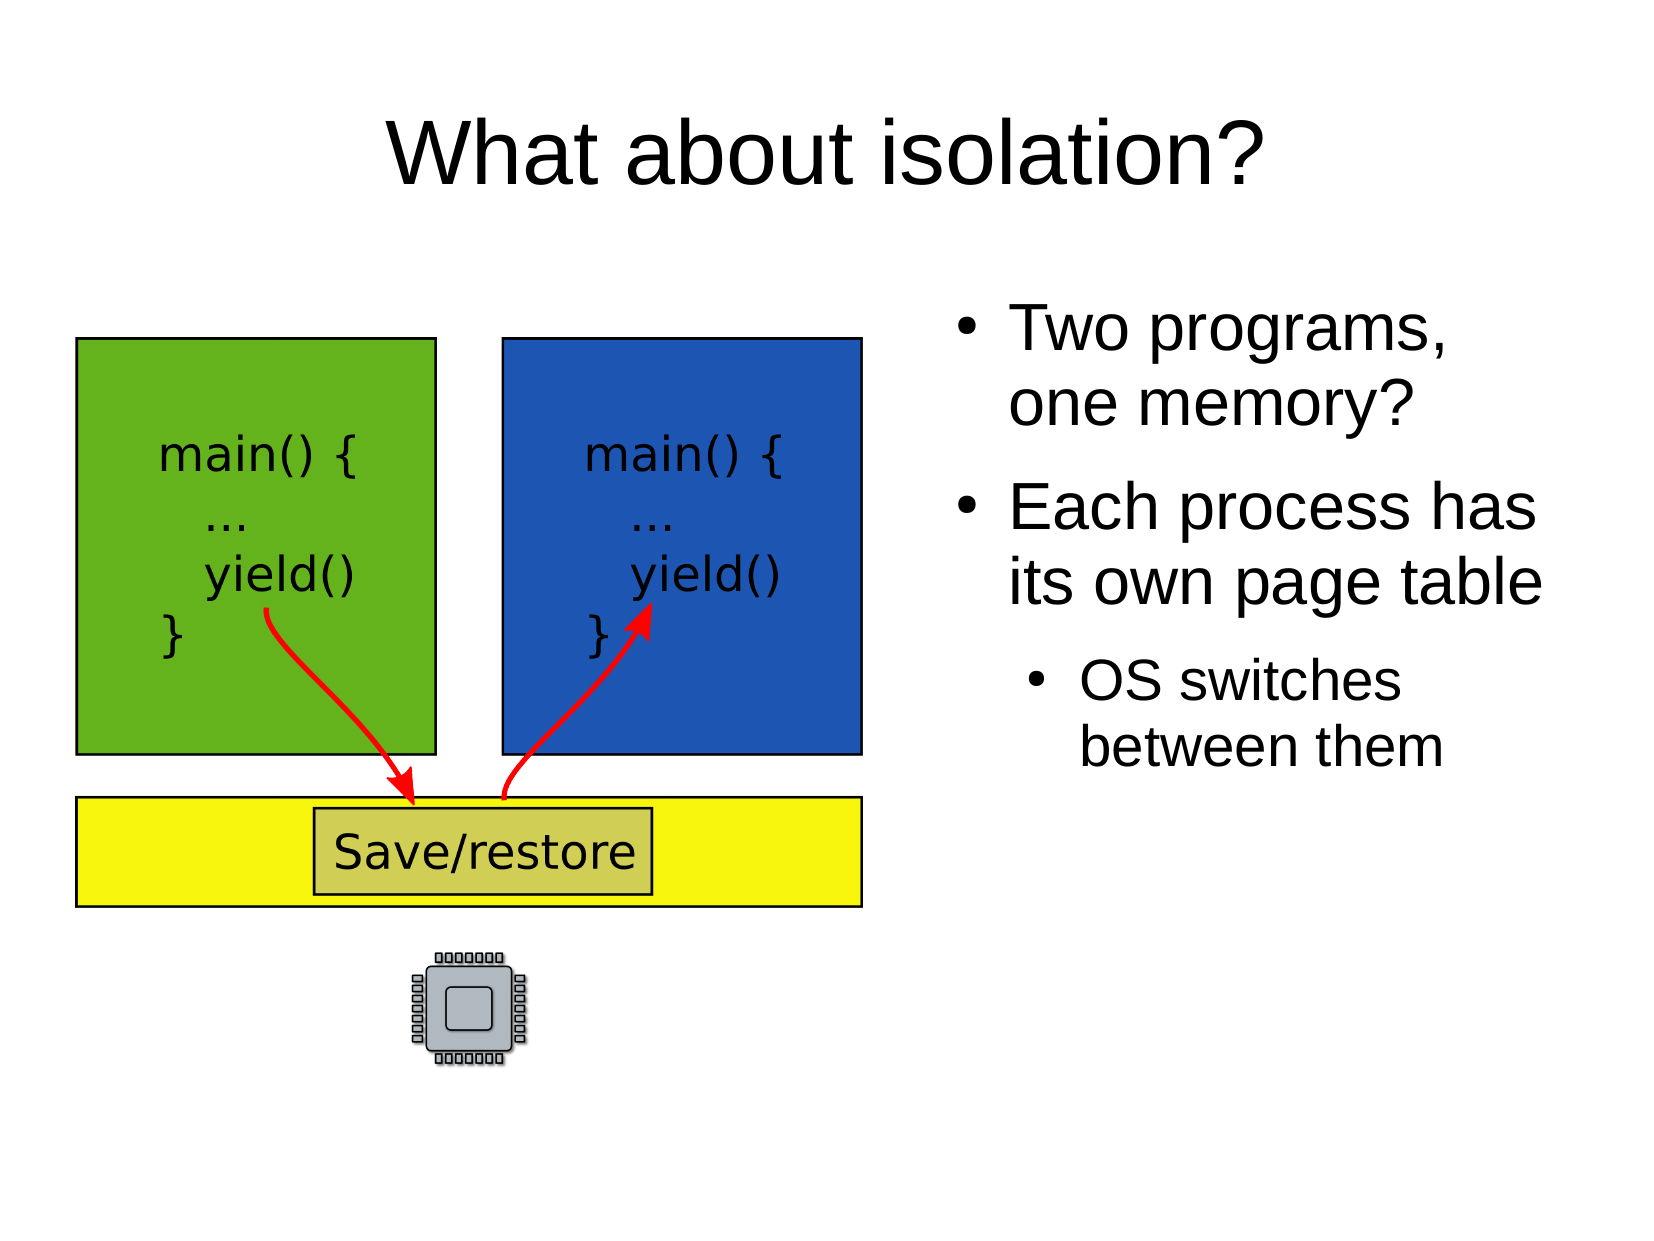

# What about isolation?
Two programs, one memory?
Each process has its own page table
OS switches between them